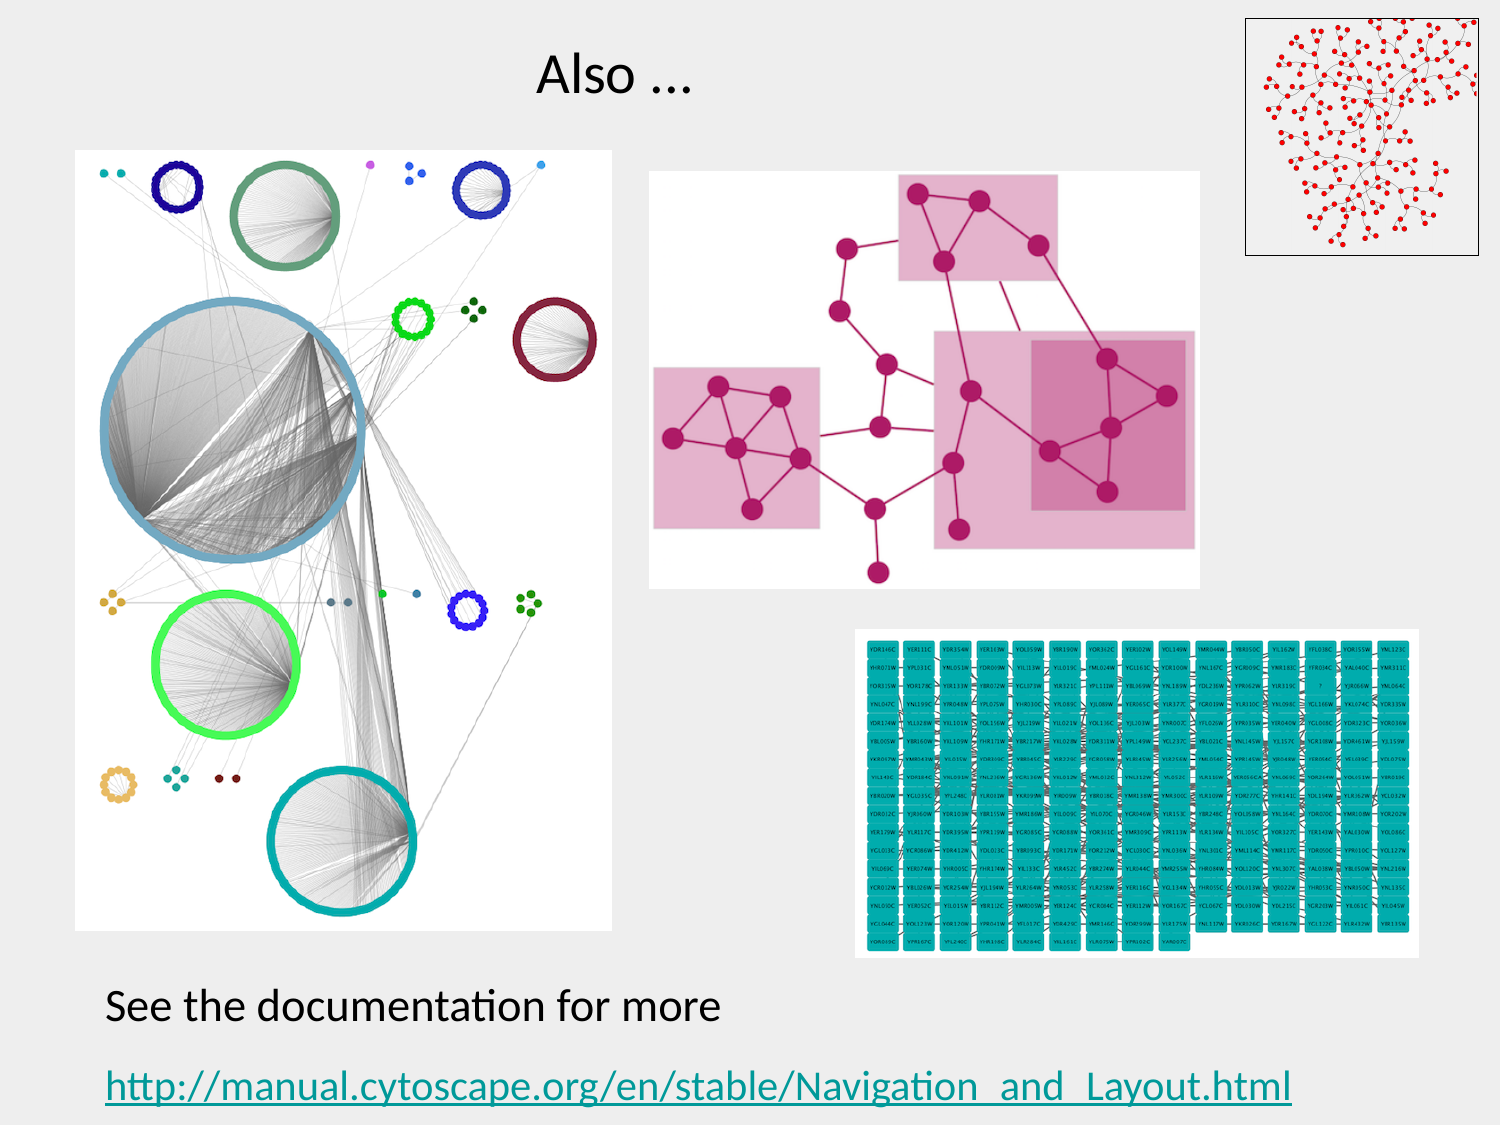

Also ...
See the documentation for more
http://manual.cytoscape.org/en/stable/Navigation_and_Layout.html